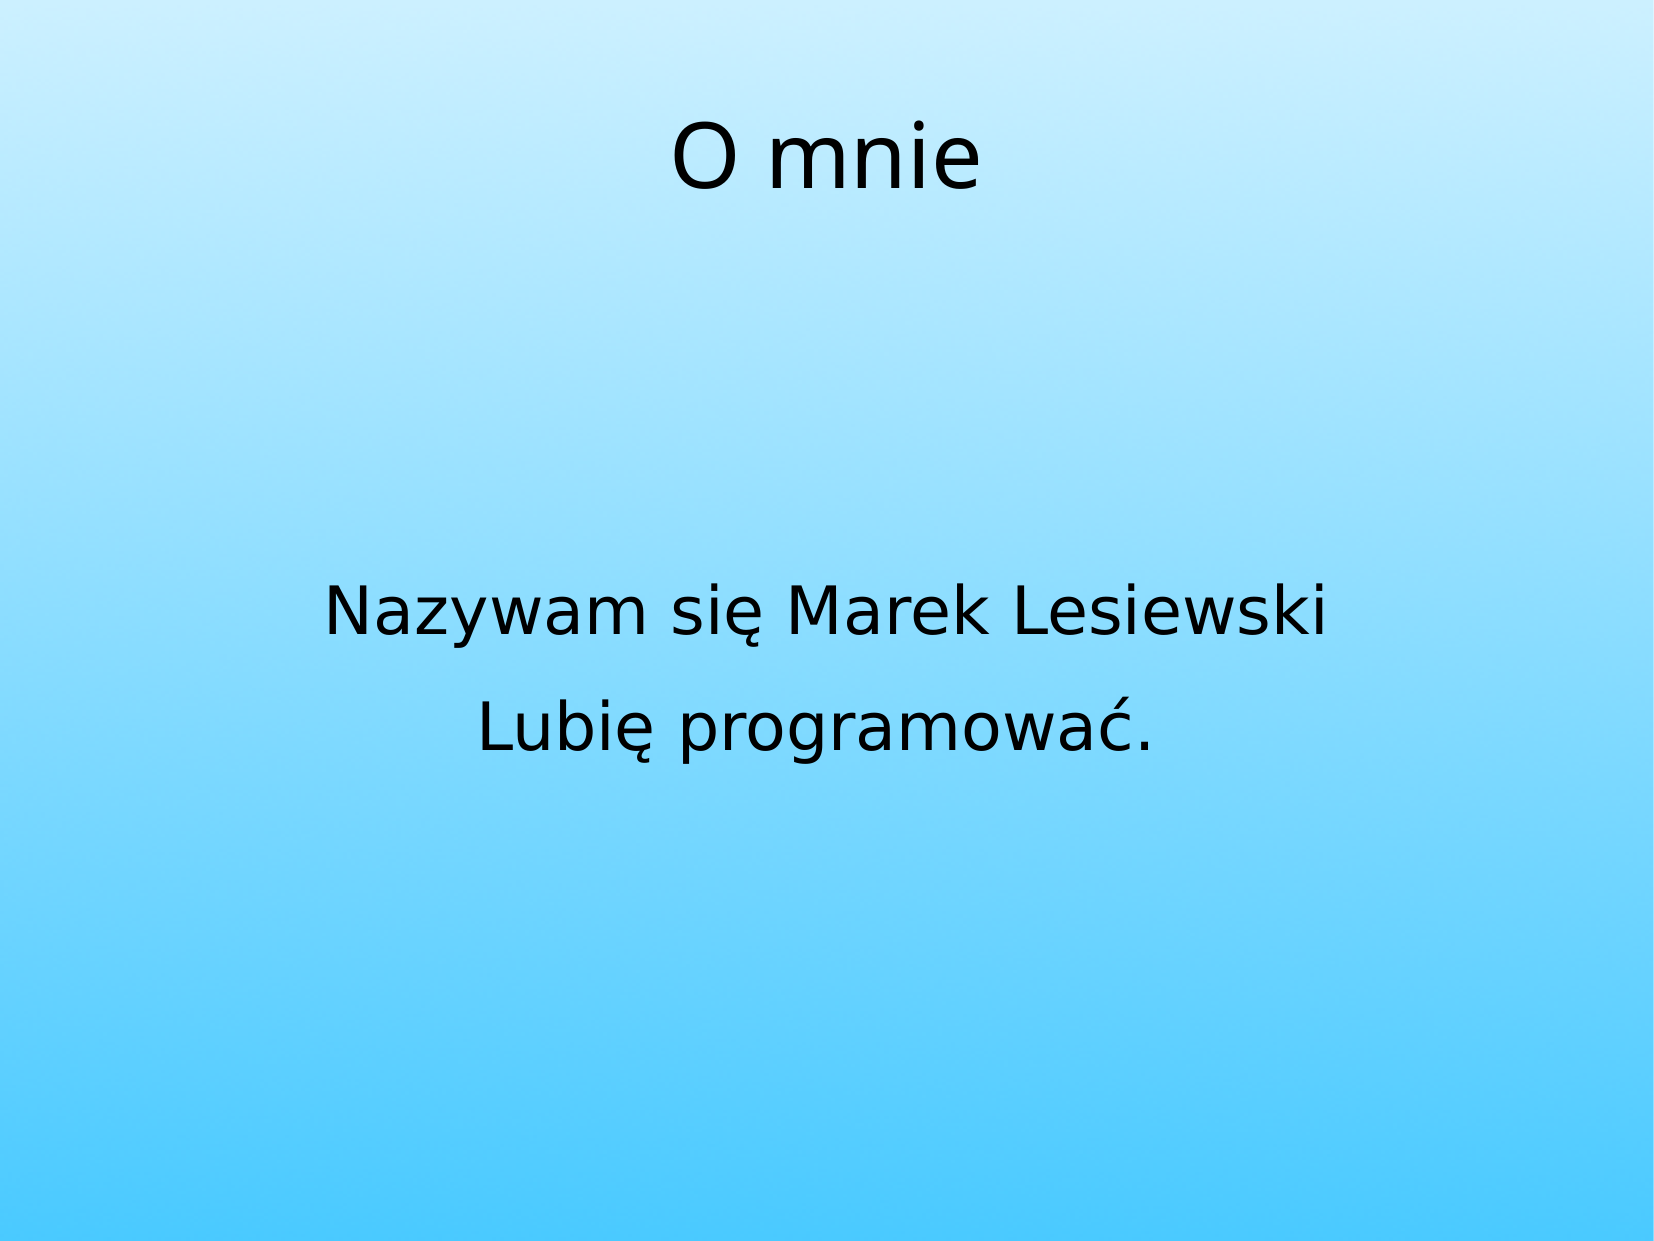

# O mnie
Nazywam się Marek Lesiewski
Lubię programować.